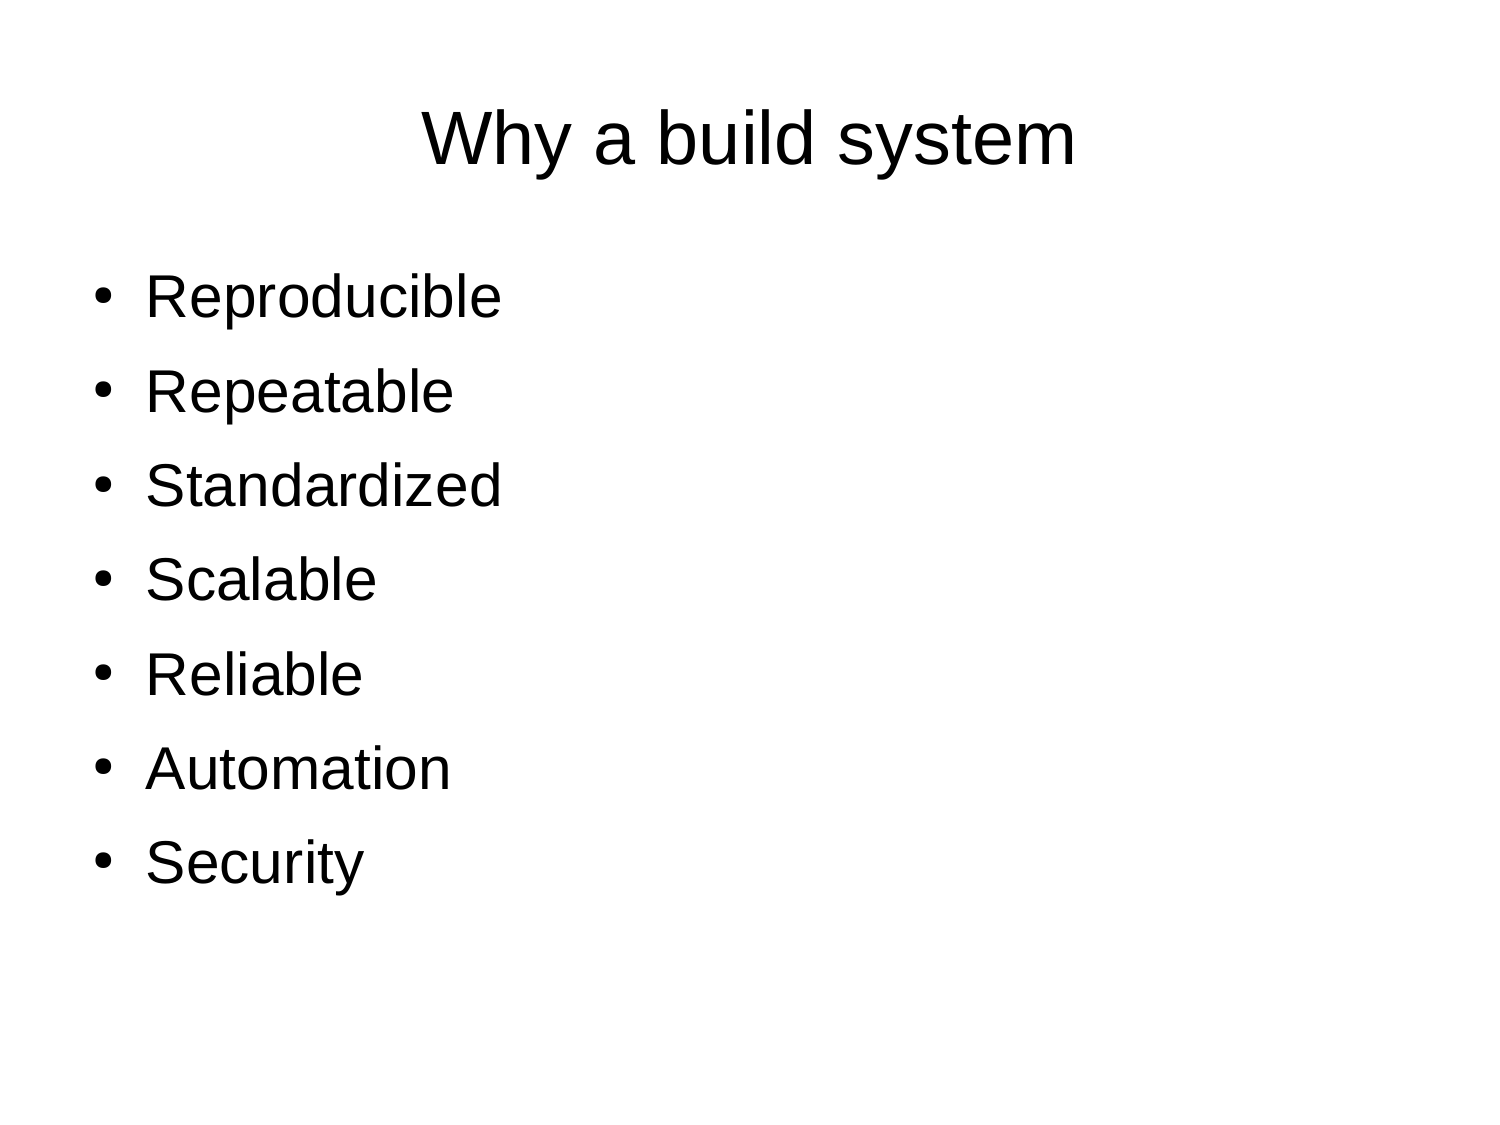

# Why a build system
Reproducible
Repeatable
Standardized
Scalable
Reliable
Automation
Security